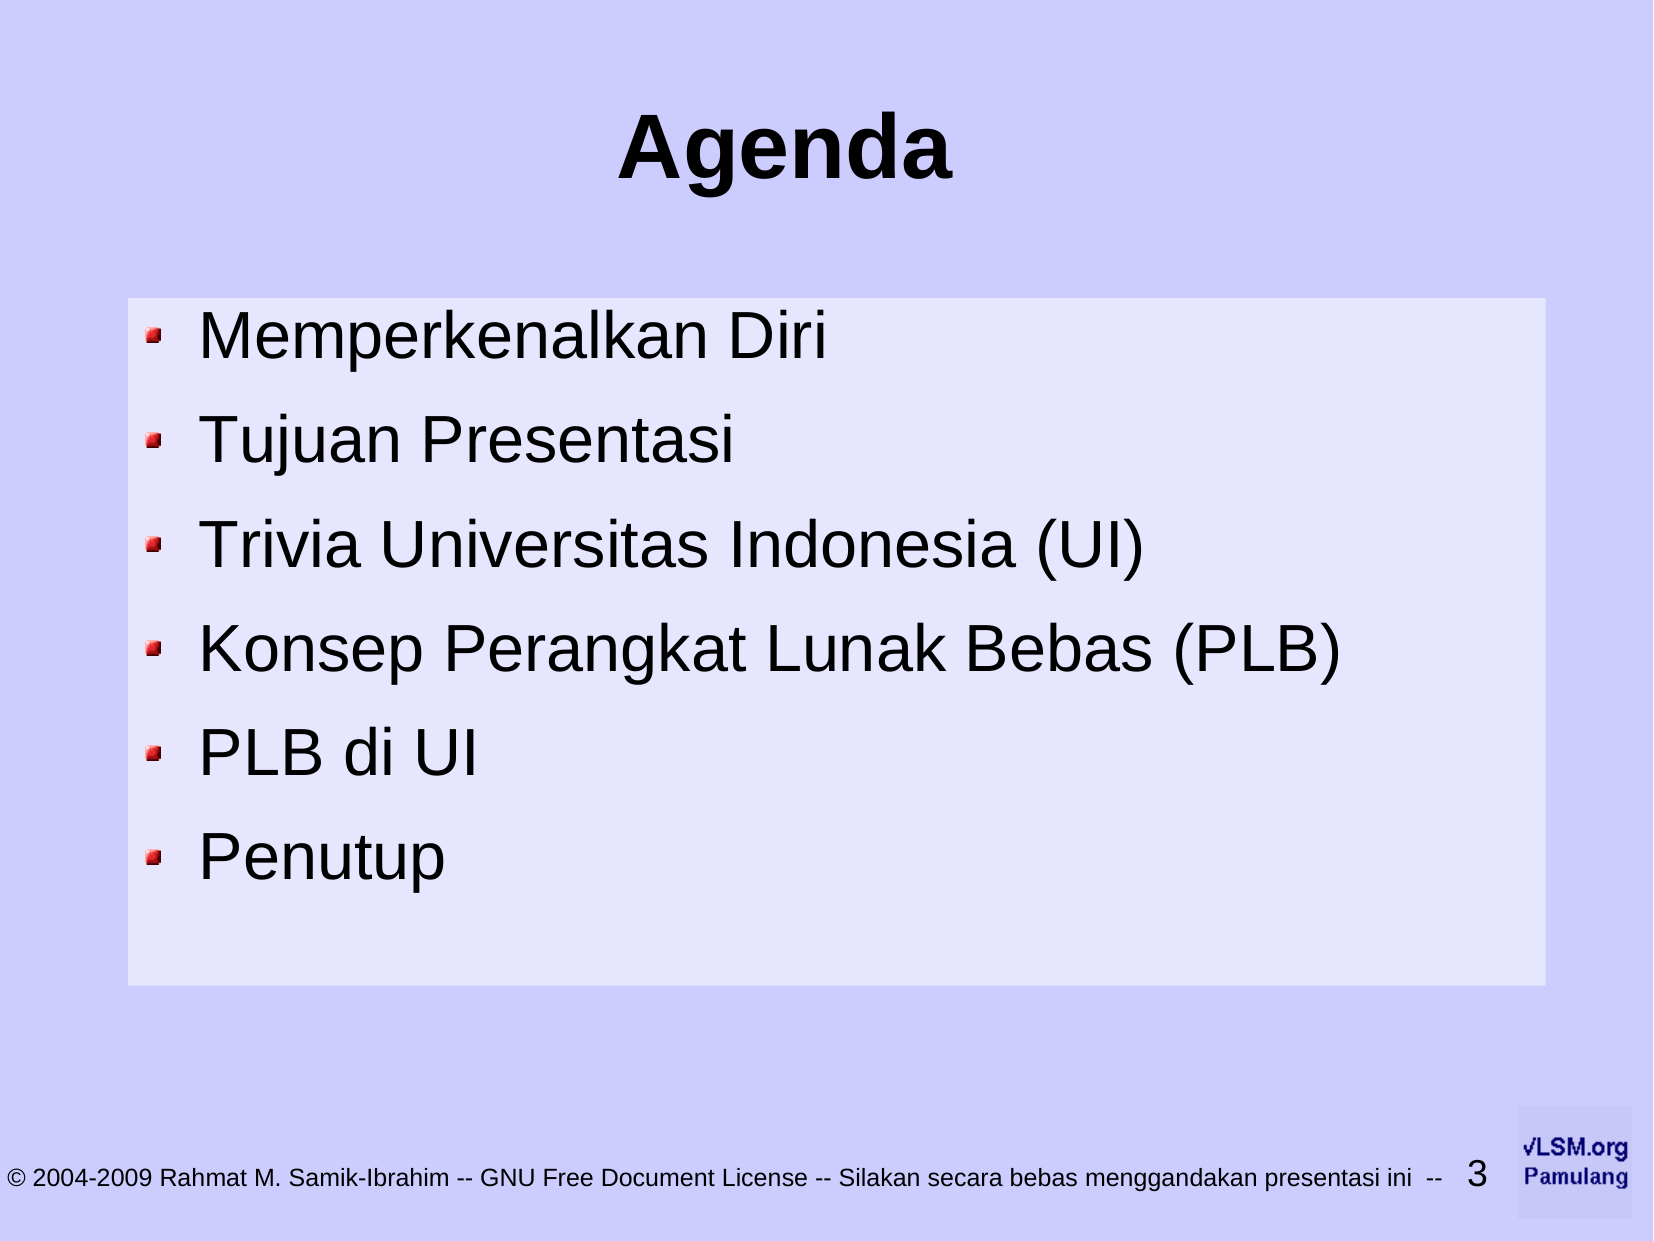

# Agenda
Memperkenalkan Diri
Tujuan Presentasi
Trivia Universitas Indonesia (UI)
Konsep Perangkat Lunak Bebas (PLB)
PLB di UI
Penutup